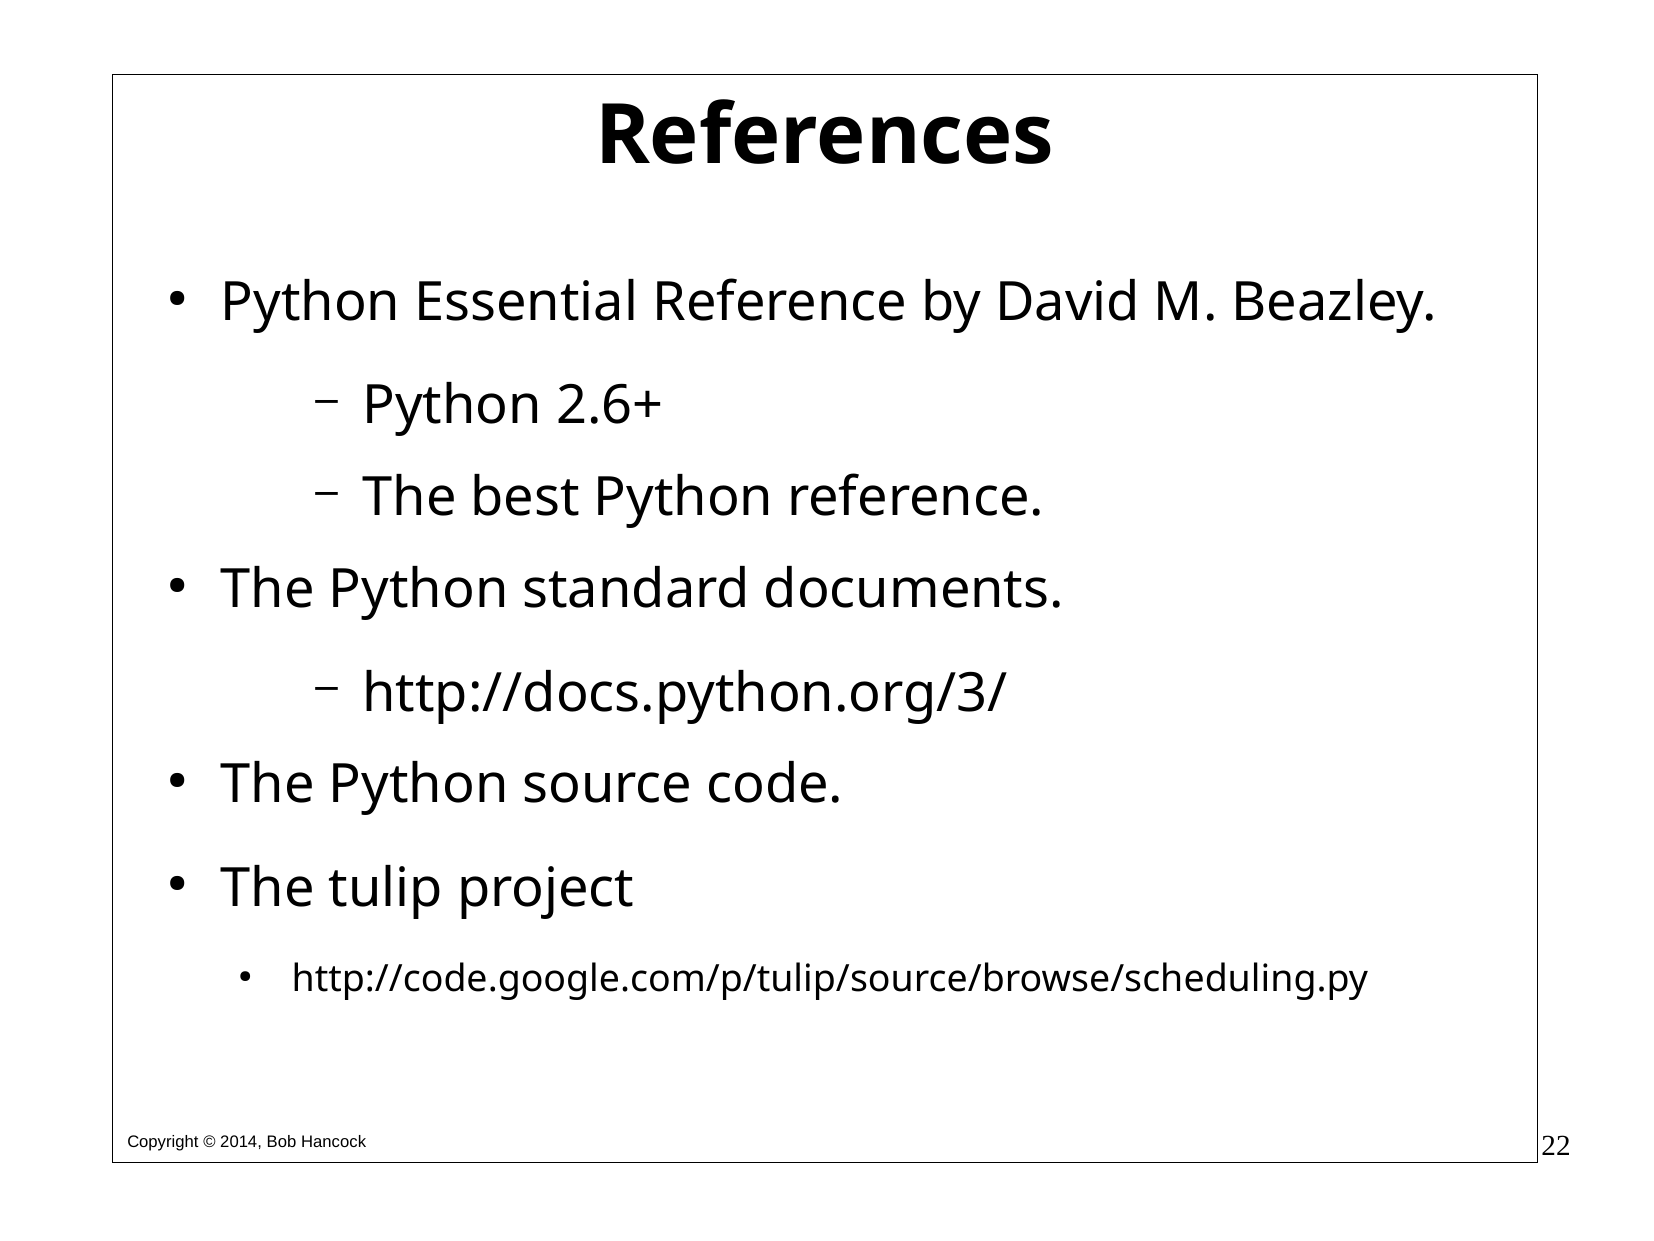

# References
Python Essential Reference by David M. Beazley.
Python 2.6+
The best Python reference.
The Python standard documents.
http://docs.python.org/3/
The Python source code.
The tulip project
http://code.google.com/p/tulip/source/browse/scheduling.py
Copyright © 2014, Bob Hancock
22